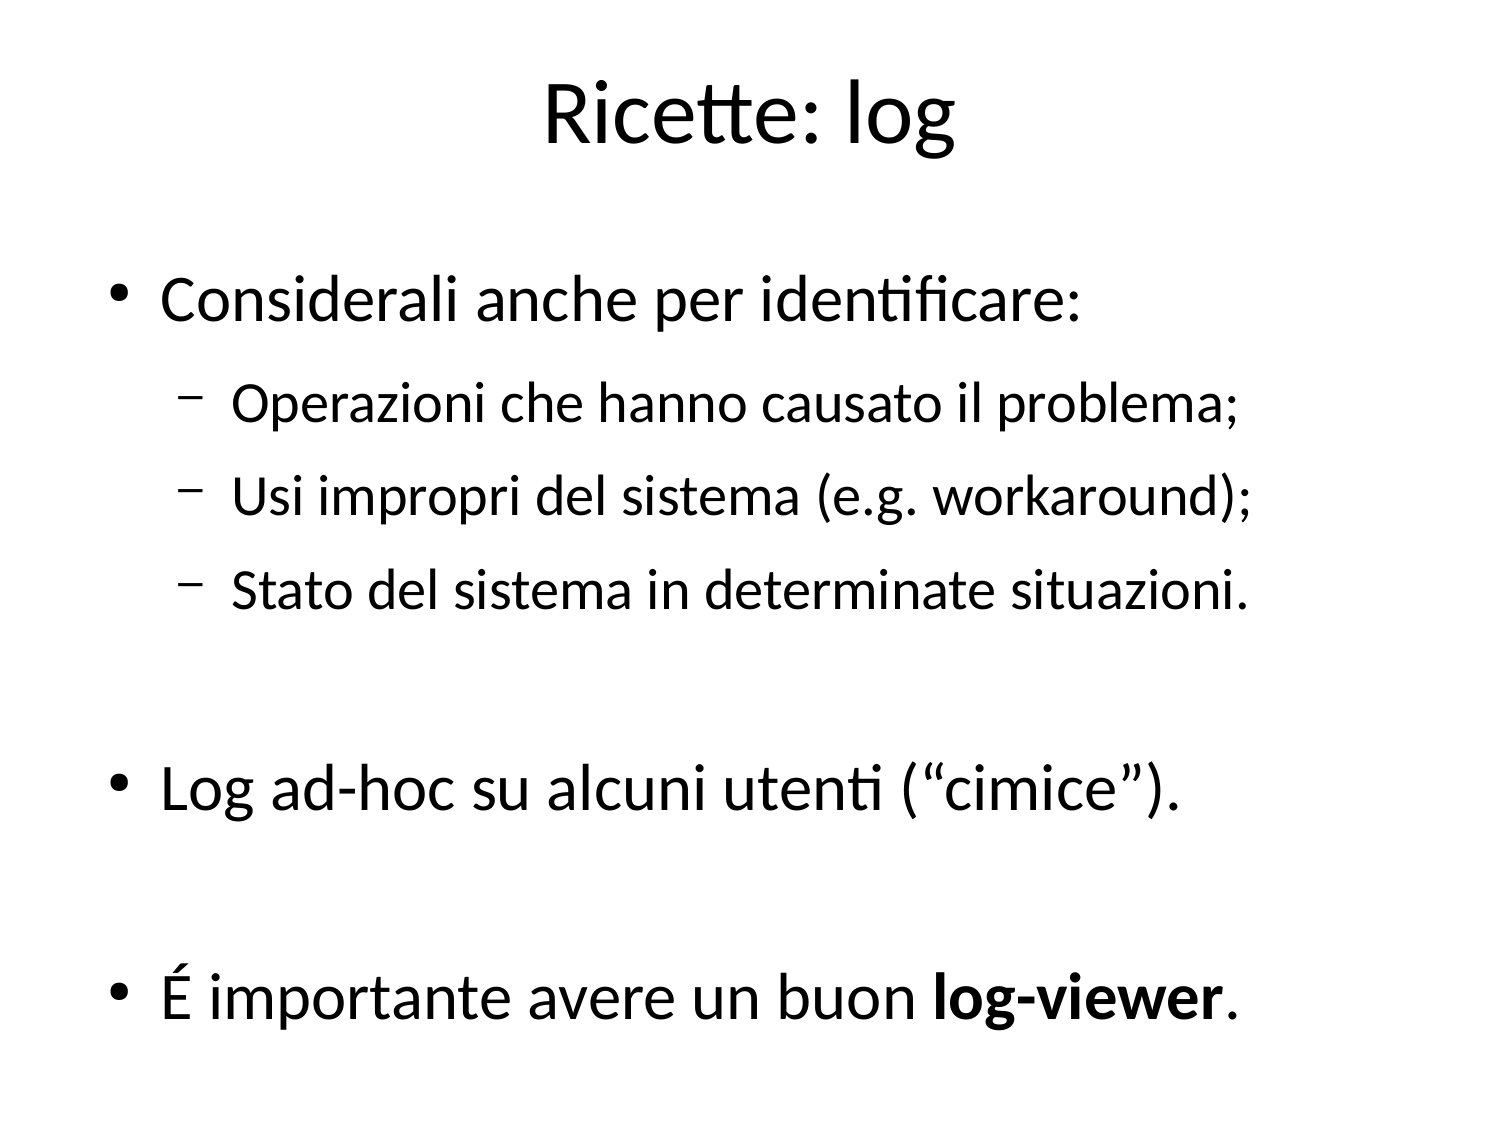

# Ricette: log
Considerali anche per identificare:
Operazioni che hanno causato il problema;
Usi impropri del sistema (e.g. workaround);
Stato del sistema in determinate situazioni.
Log ad-hoc su alcuni utenti (“cimice”).
É importante avere un buon log-viewer.